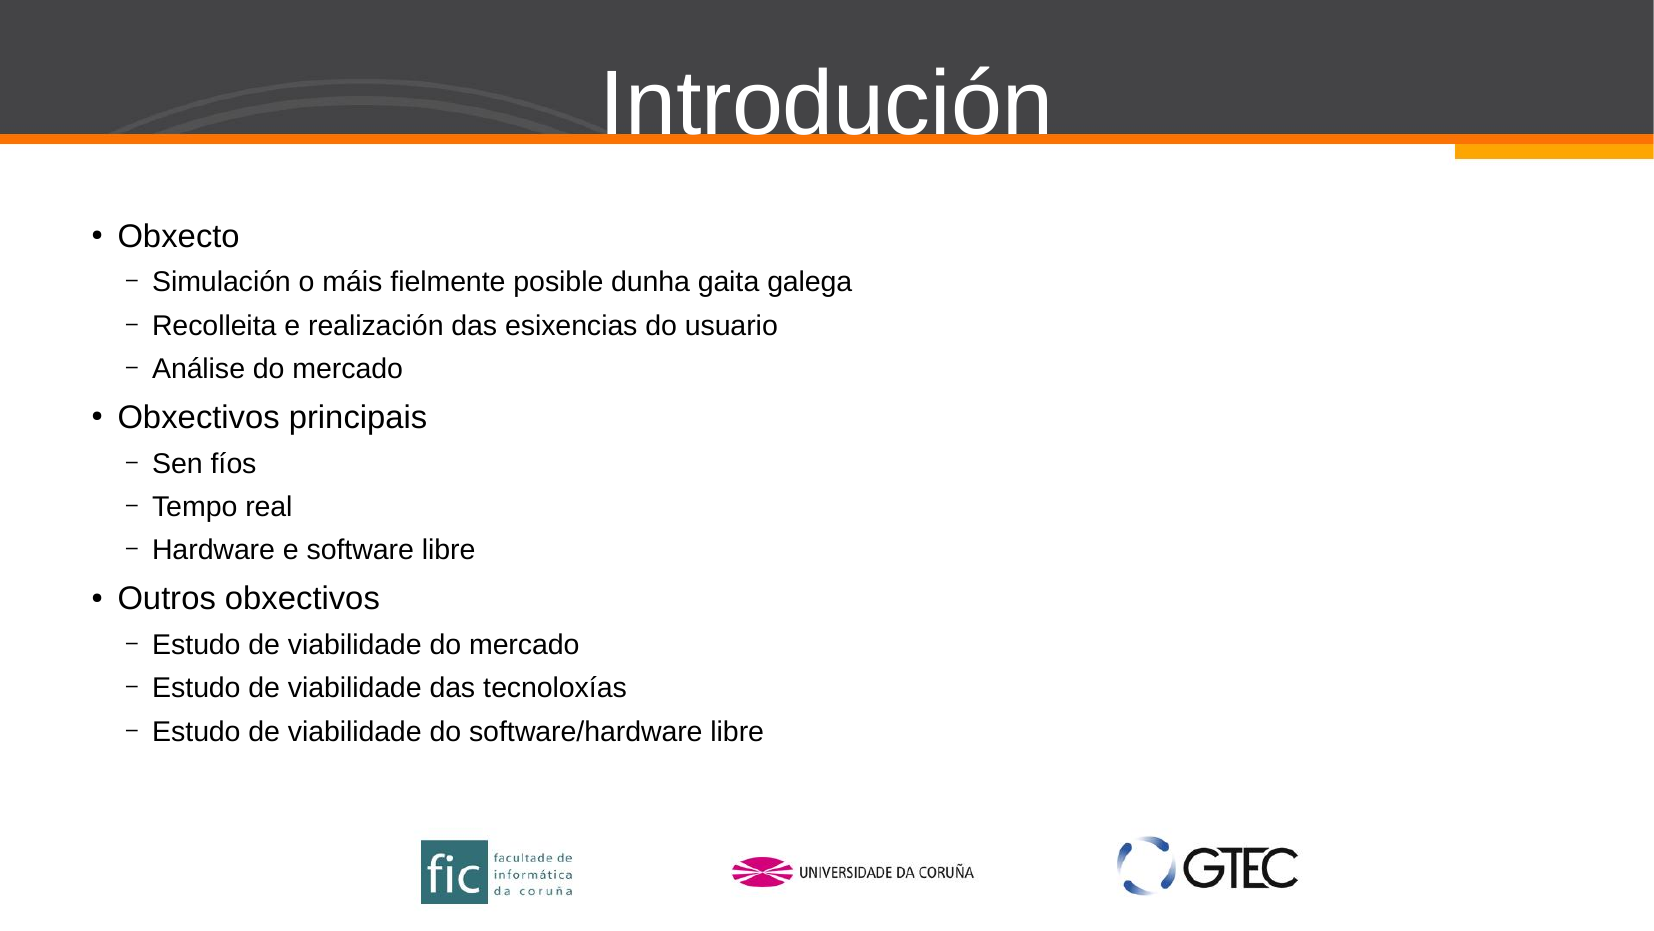

# Introdución
Obxecto
Simulación o máis fielmente posible dunha gaita galega
Recolleita e realización das esixencias do usuario
Análise do mercado
Obxectivos principais
Sen fíos
Tempo real
Hardware e software libre
Outros obxectivos
Estudo de viabilidade do mercado
Estudo de viabilidade das tecnoloxías
Estudo de viabilidade do software/hardware libre